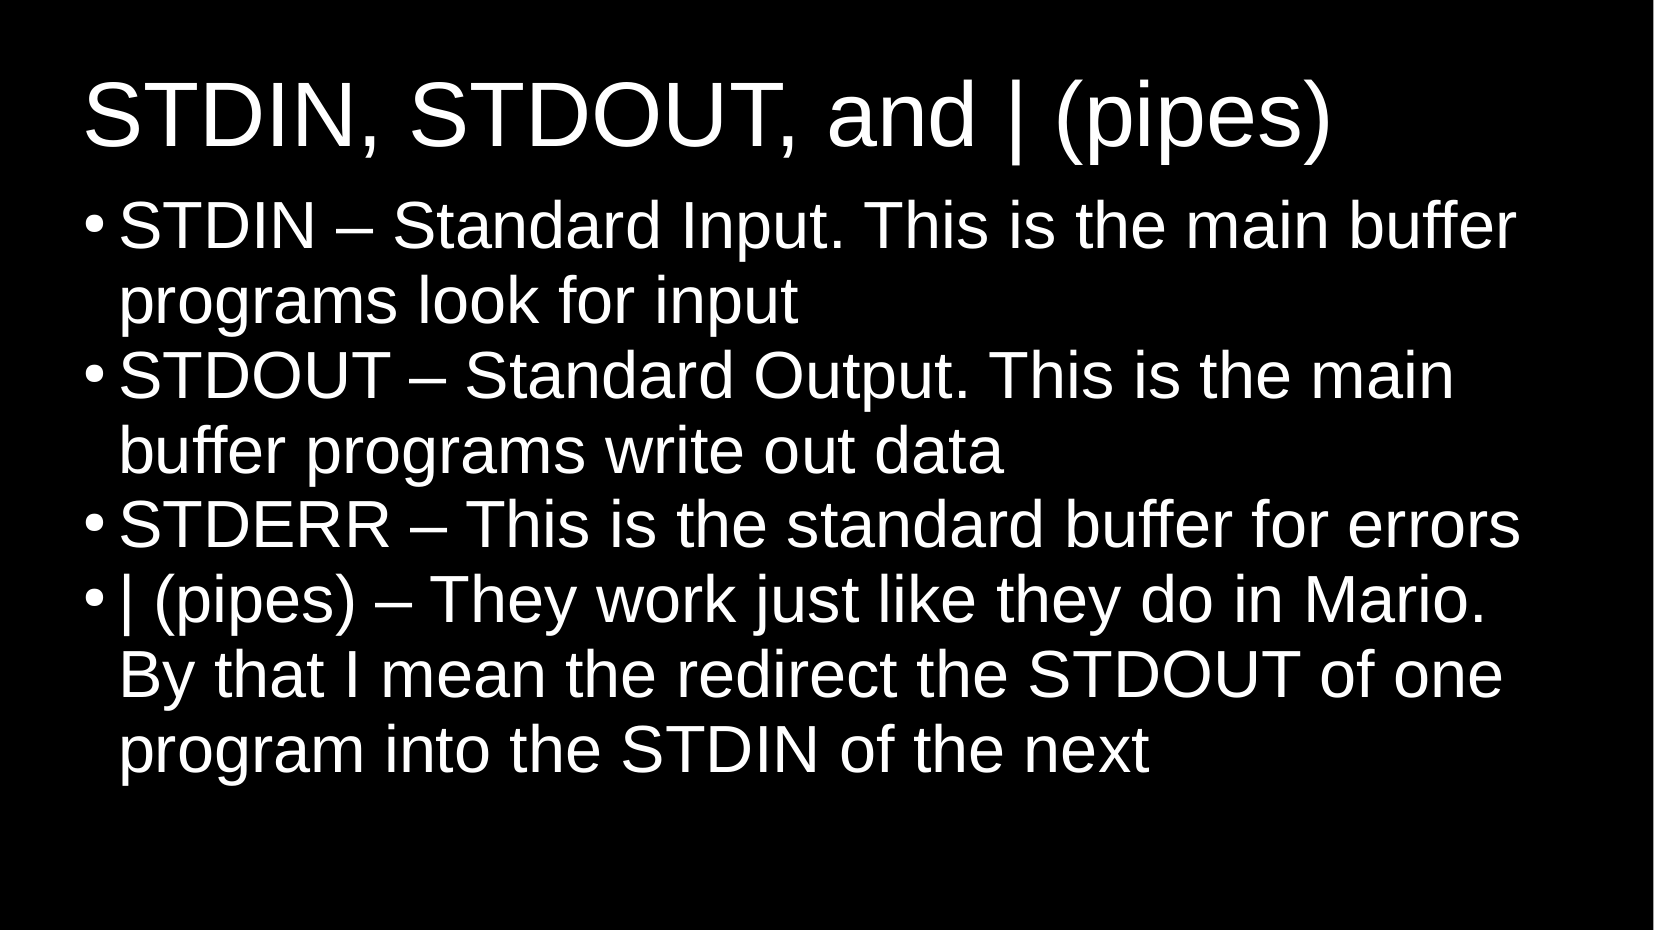

# STDIN, STDOUT, and | (pipes)
STDIN – Standard Input. This is the main buffer programs look for input
STDOUT – Standard Output. This is the main buffer programs write out data
STDERR – This is the standard buffer for errors
| (pipes) – They work just like they do in Mario. By that I mean the redirect the STDOUT of one program into the STDIN of the next